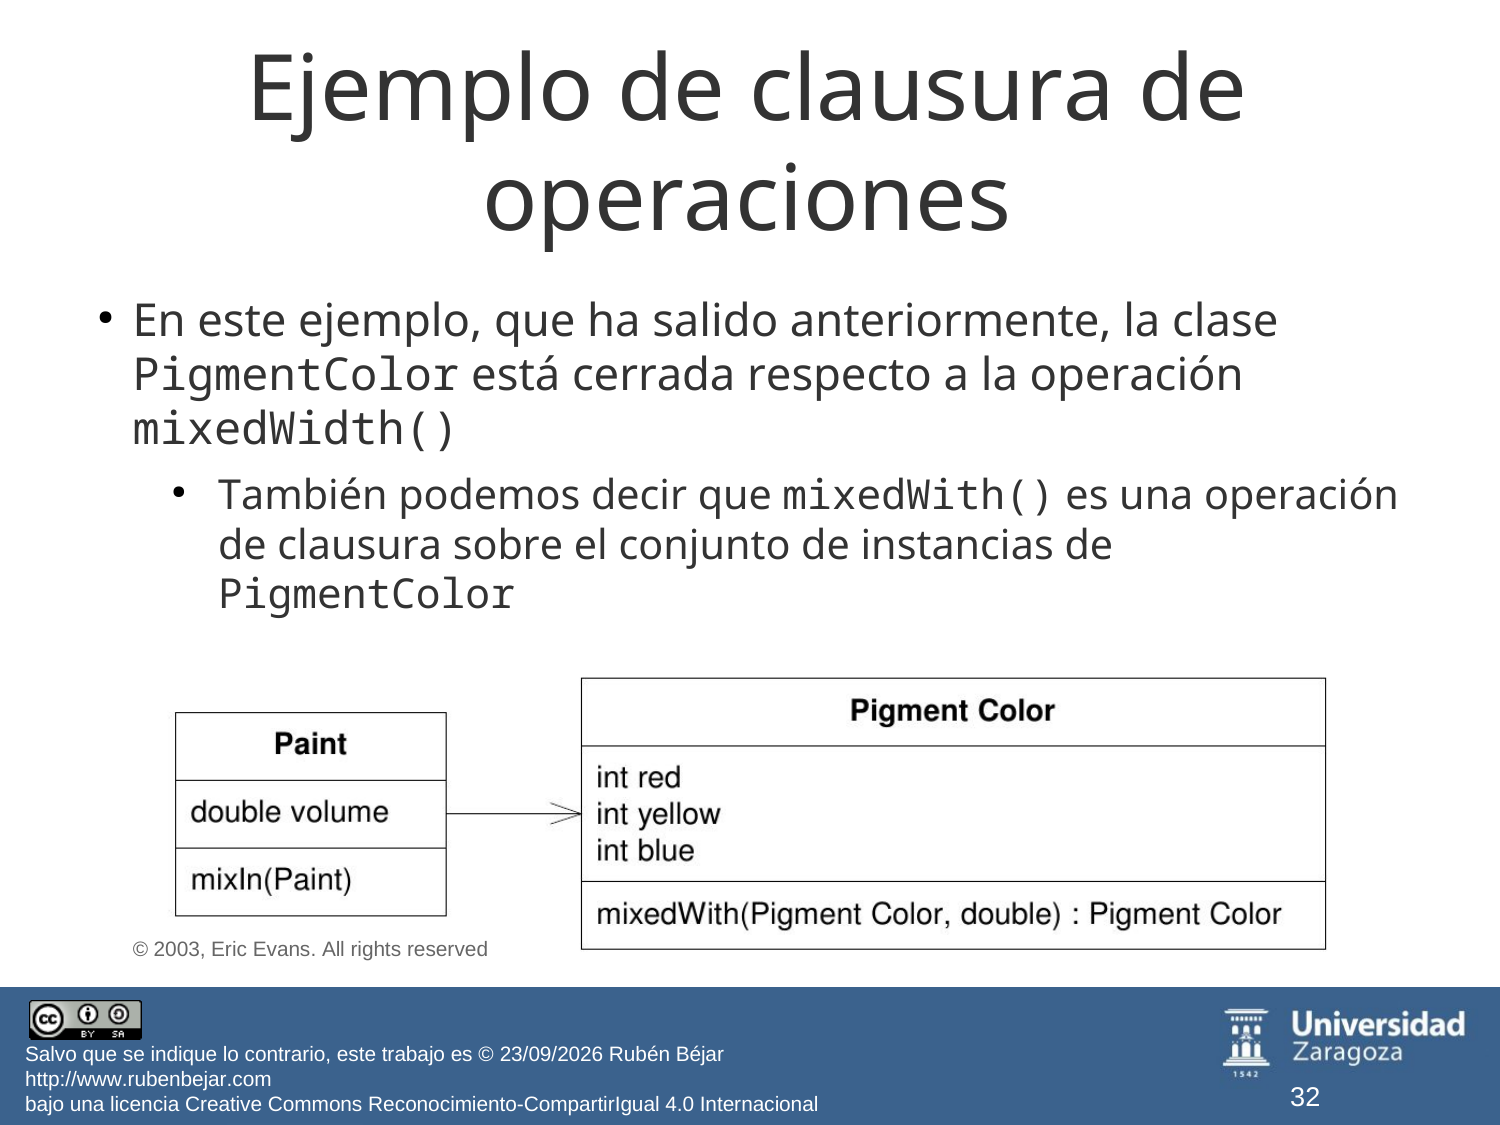

# Ejemplo de clausura de operaciones
En este ejemplo, que ha salido anteriormente, la clase PigmentColor está cerrada respecto a la operación mixedWidth()
También podemos decir que mixedWith() es una operación de clausura sobre el conjunto de instancias de PigmentColor
© 2003, Eric Evans. All rights reserved